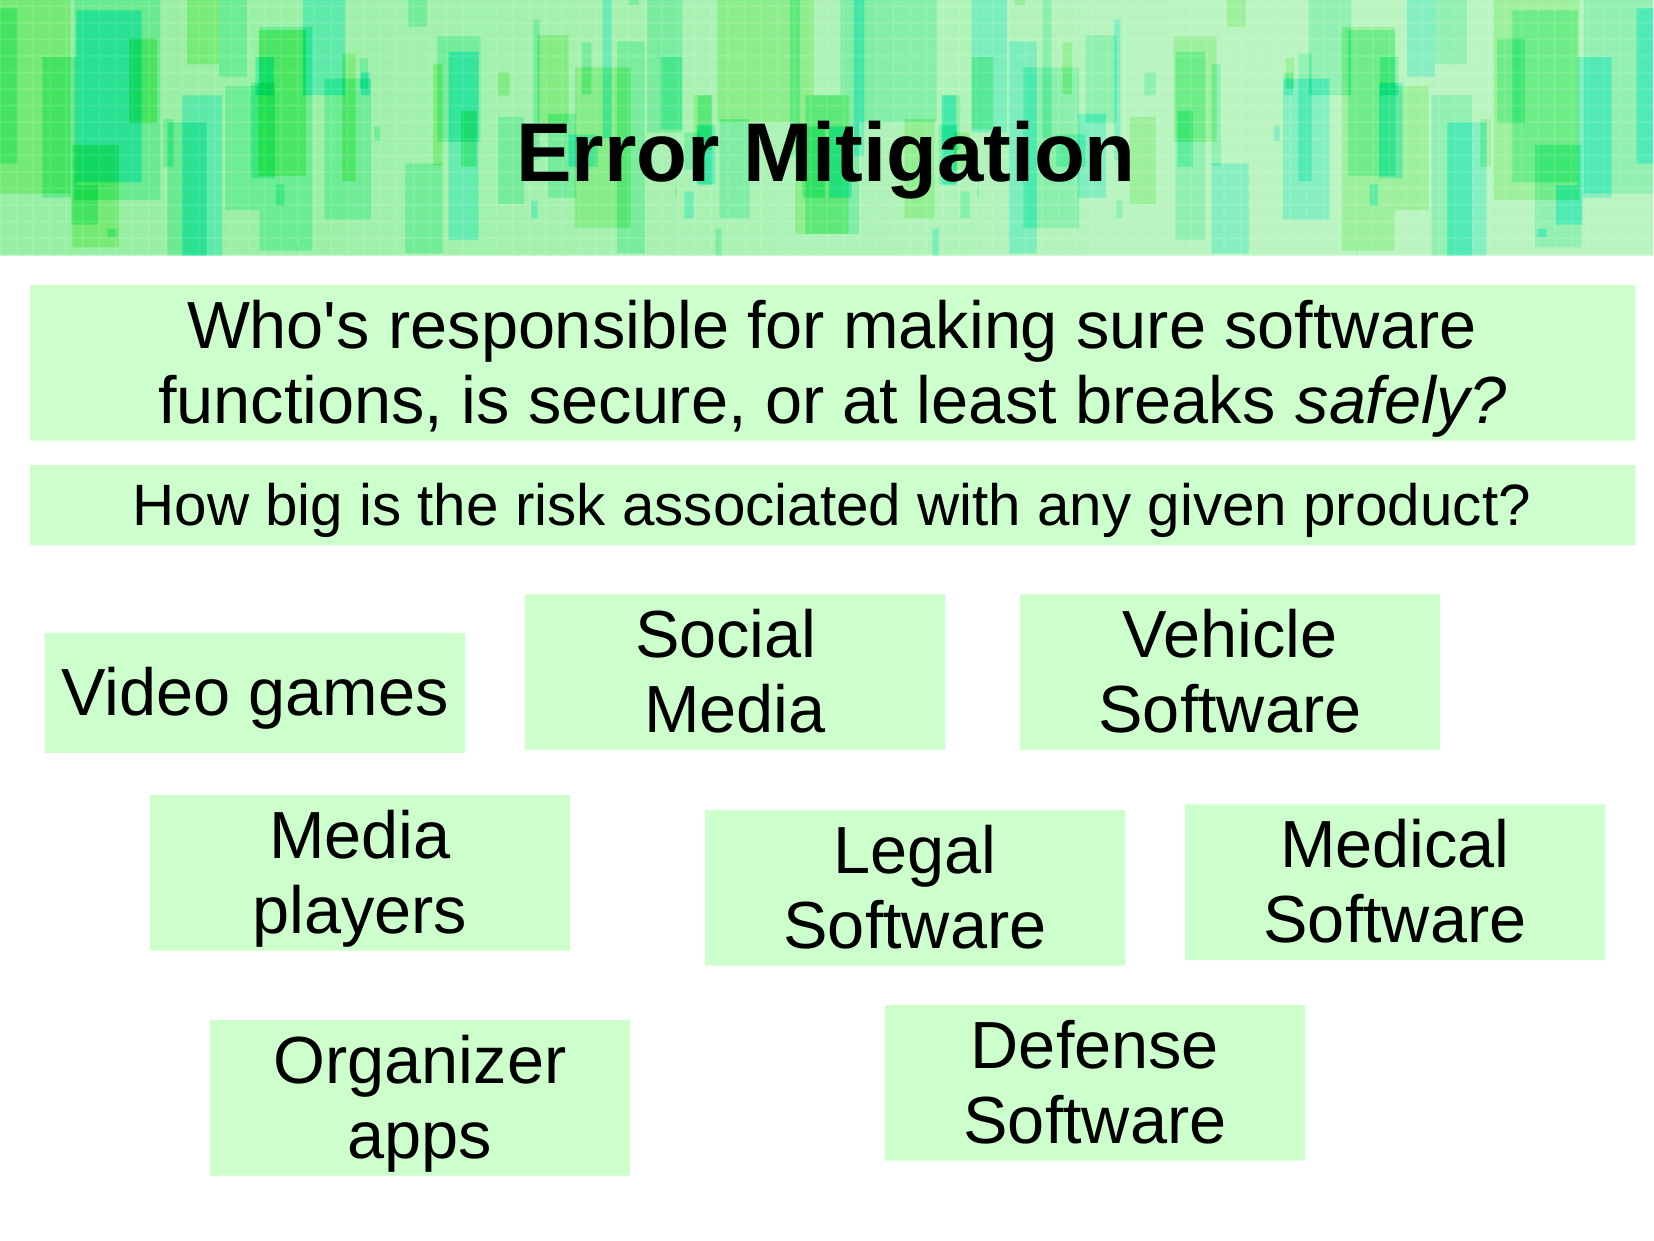

# Error Mitigation
Who's responsible for making sure software
functions, is secure, or at least breaks safely?
How big is the risk associated with any given product?
Social
Media
Vehicle Software
Video games
Media players
Medical Software
Legal Software
“while not done”
Defense
Software
Organizer apps